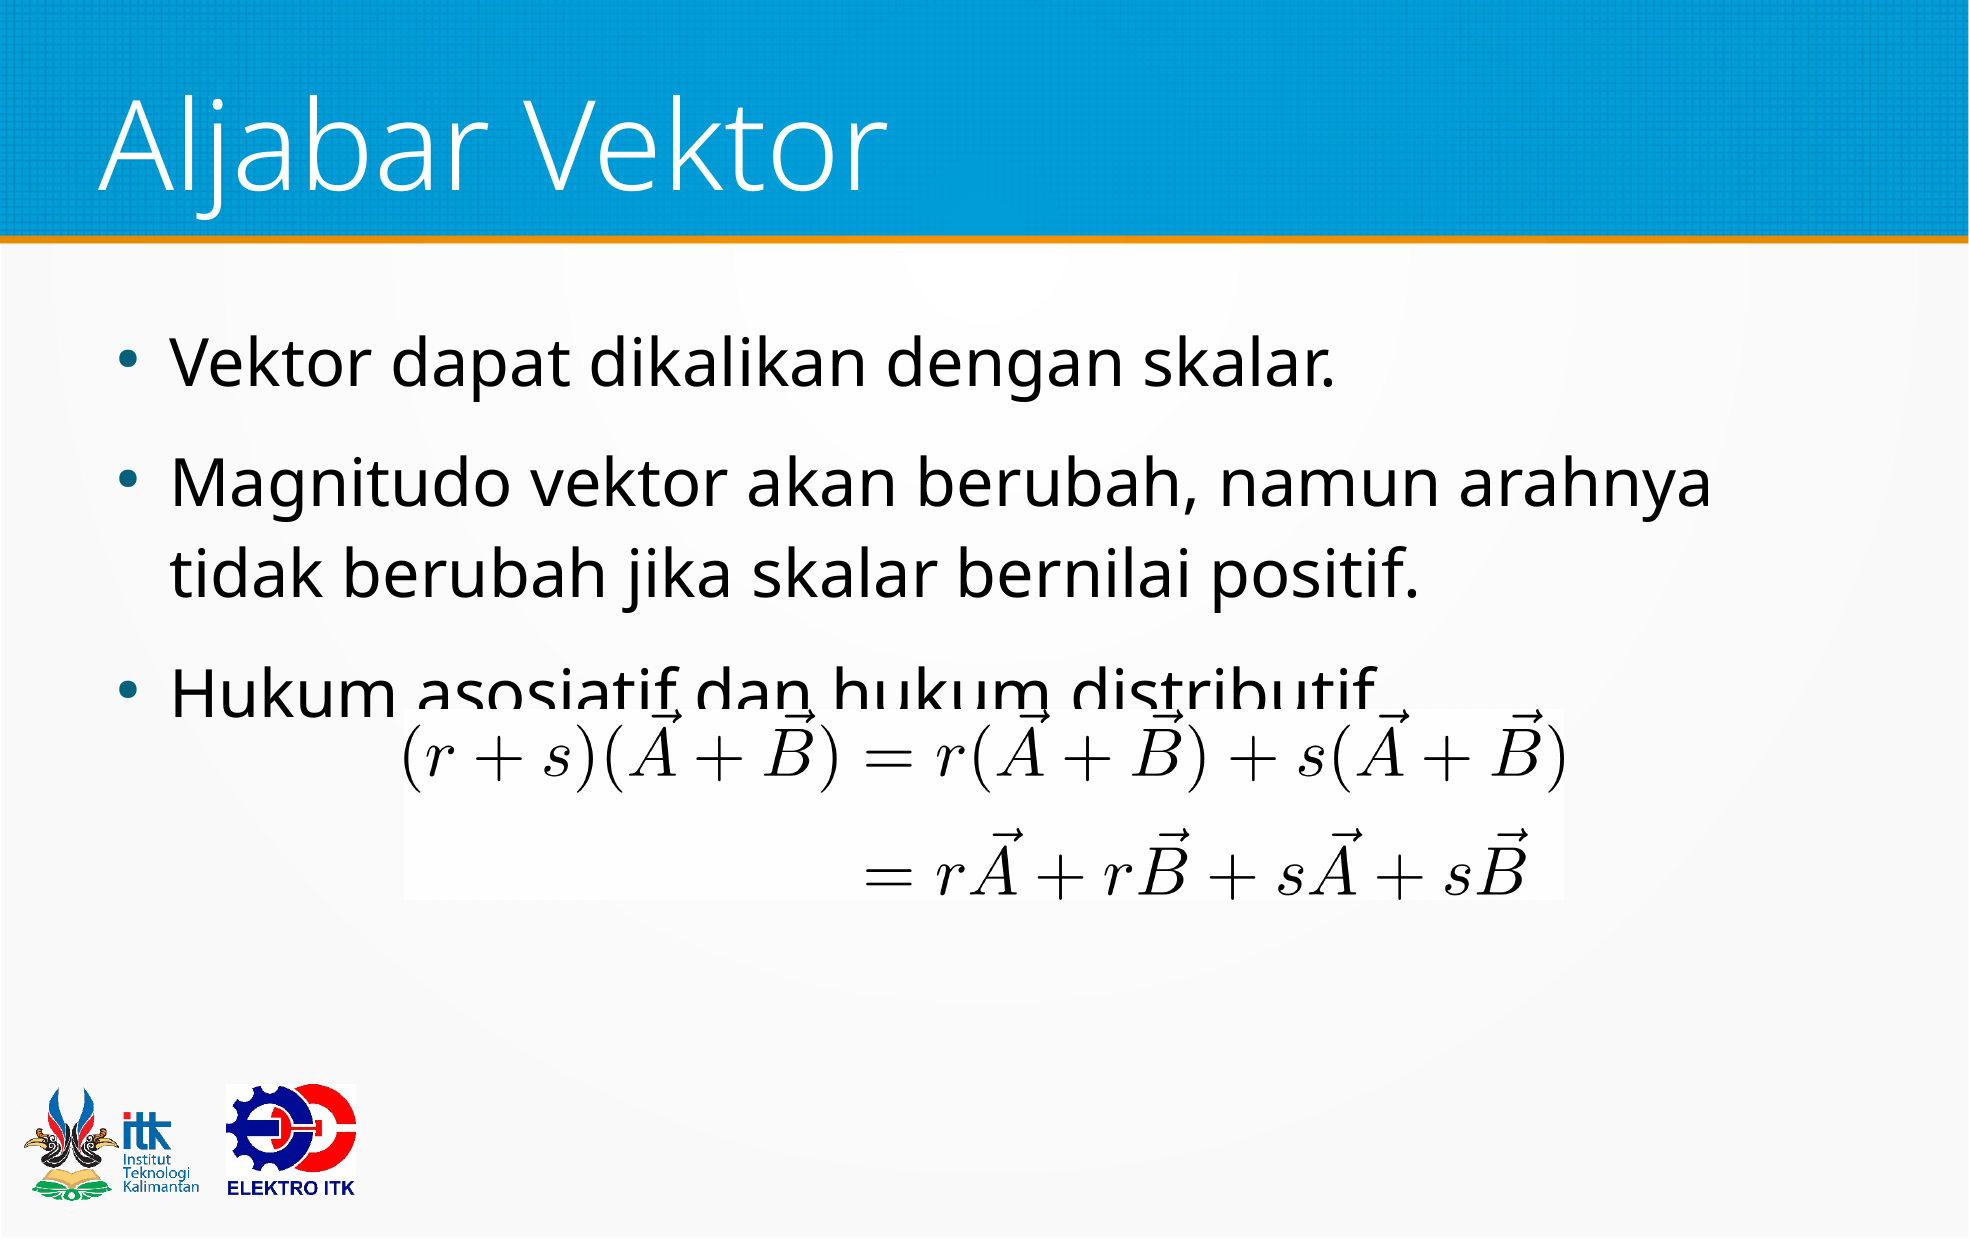

# Aljabar Vektor
Vektor dapat dikalikan dengan skalar.
Magnitudo vektor akan berubah, namun arahnya tidak berubah jika skalar bernilai positif.
Hukum asosiatif dan hukum distributif